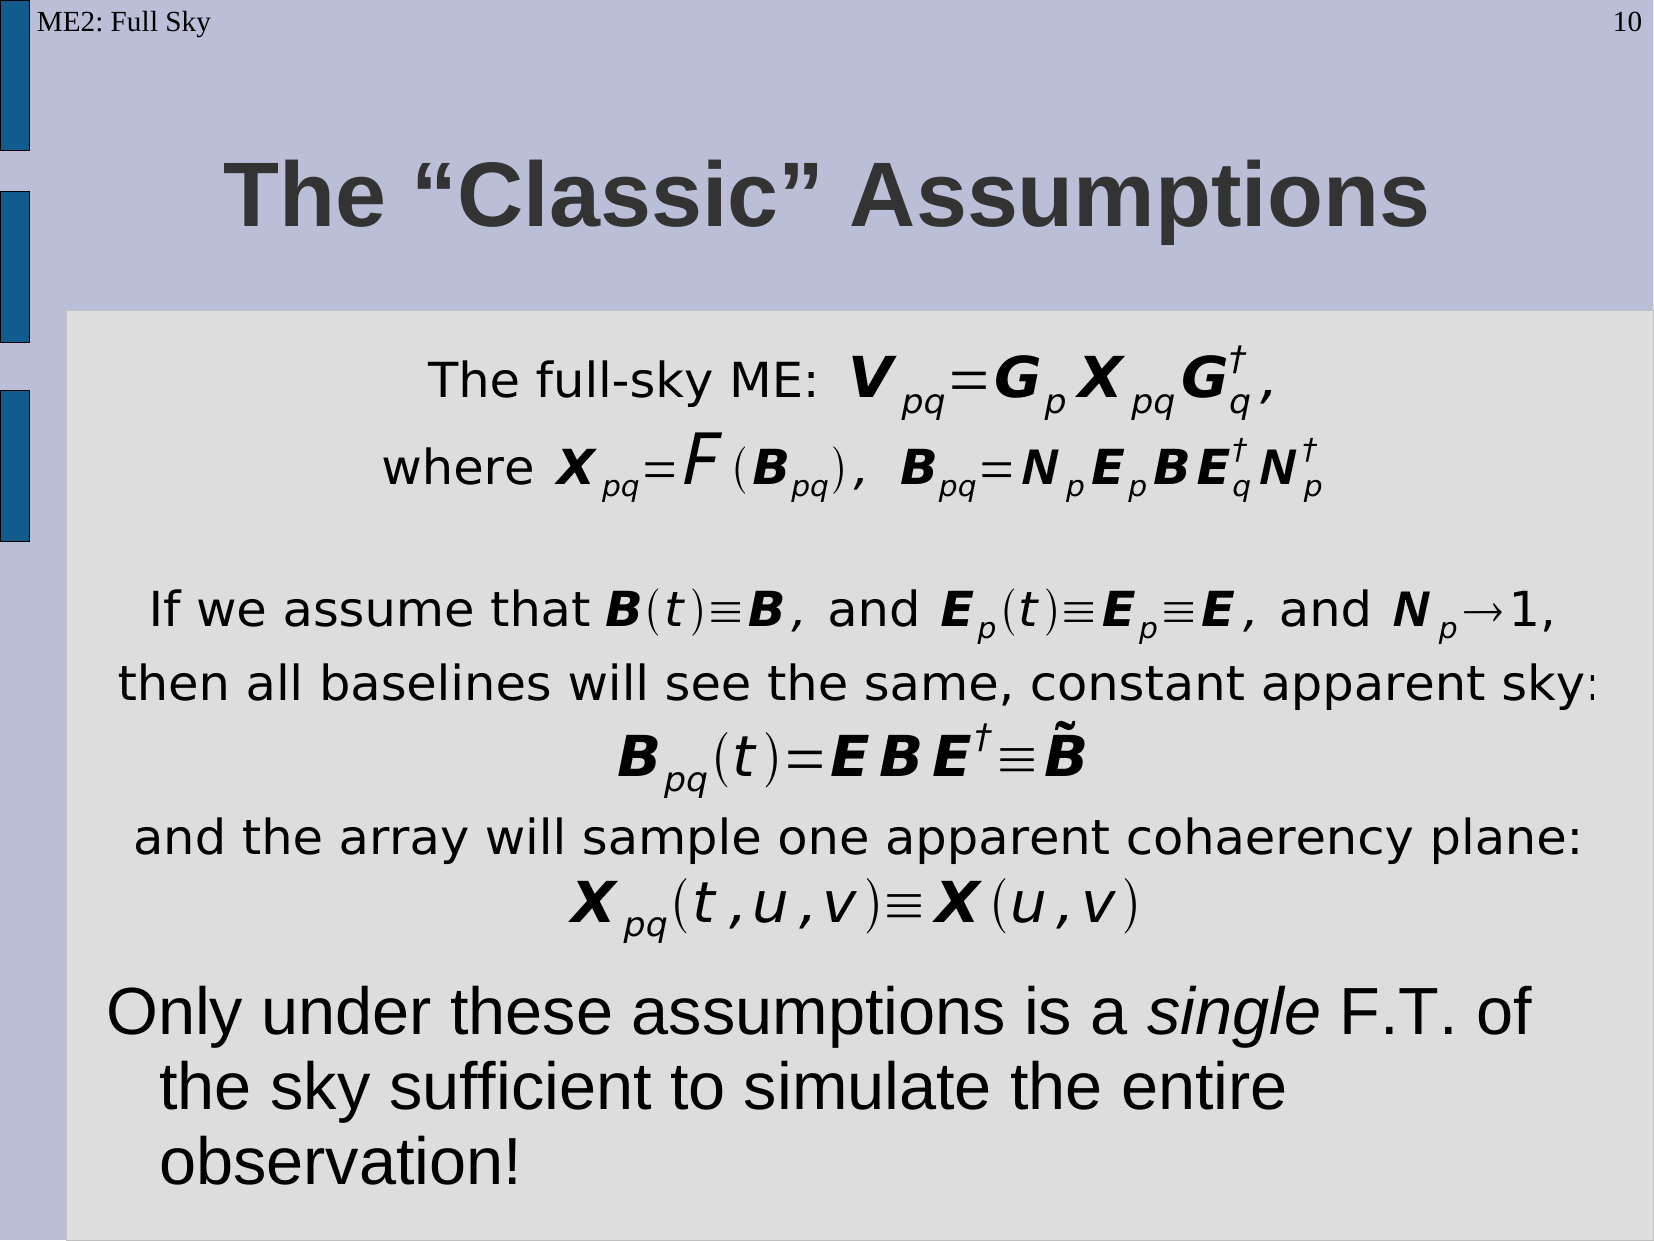

ME2: Full Sky
10
# The “Classic” Assumptions
Only under these assumptions is a single F.T. of the sky sufficient to simulate the entire observation!